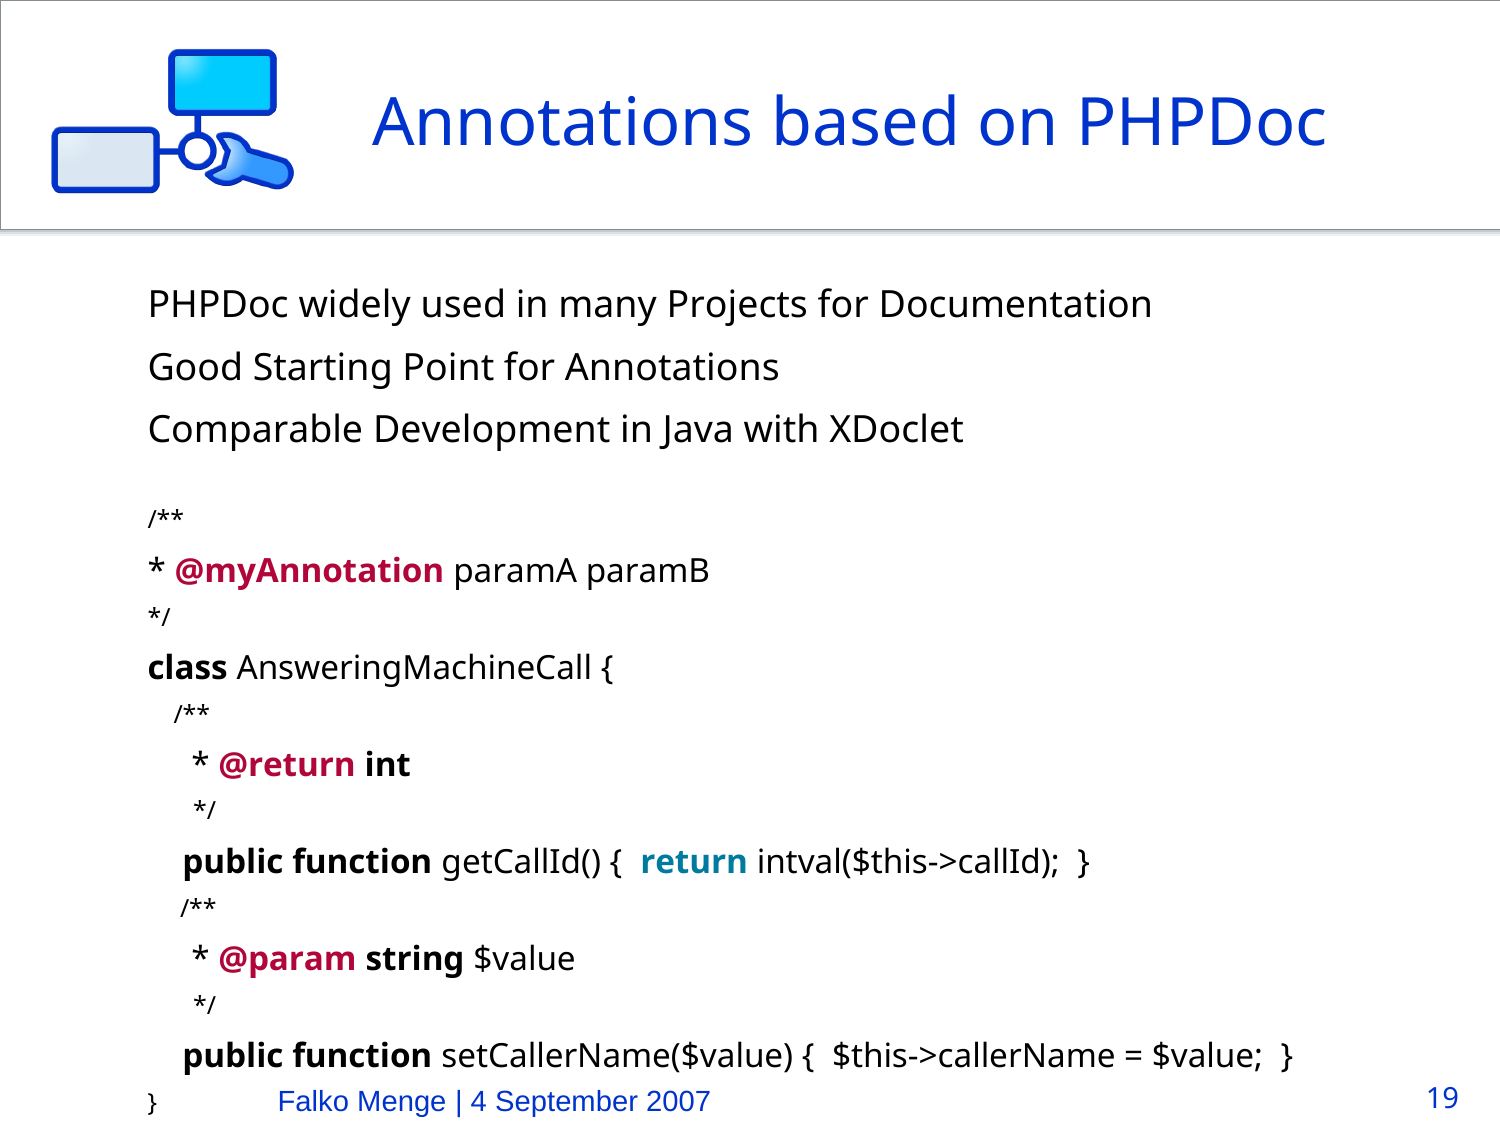

# Annotations based on PHPDoc
PHPDoc widely used in many Projects for Documentation
Good Starting Point for Annotations
Comparable Development in Java with XDoclet
/**
* @myAnnotation paramA paramB
*/
class AnsweringMachineCall {
 /**
 * @return int
 */
 public function getCallId() { return intval($this->callId); }
 /**
 * @param string $value
 */
 public function setCallerName($value) { $this->callerName = $value; }
}
Falko Menge
19